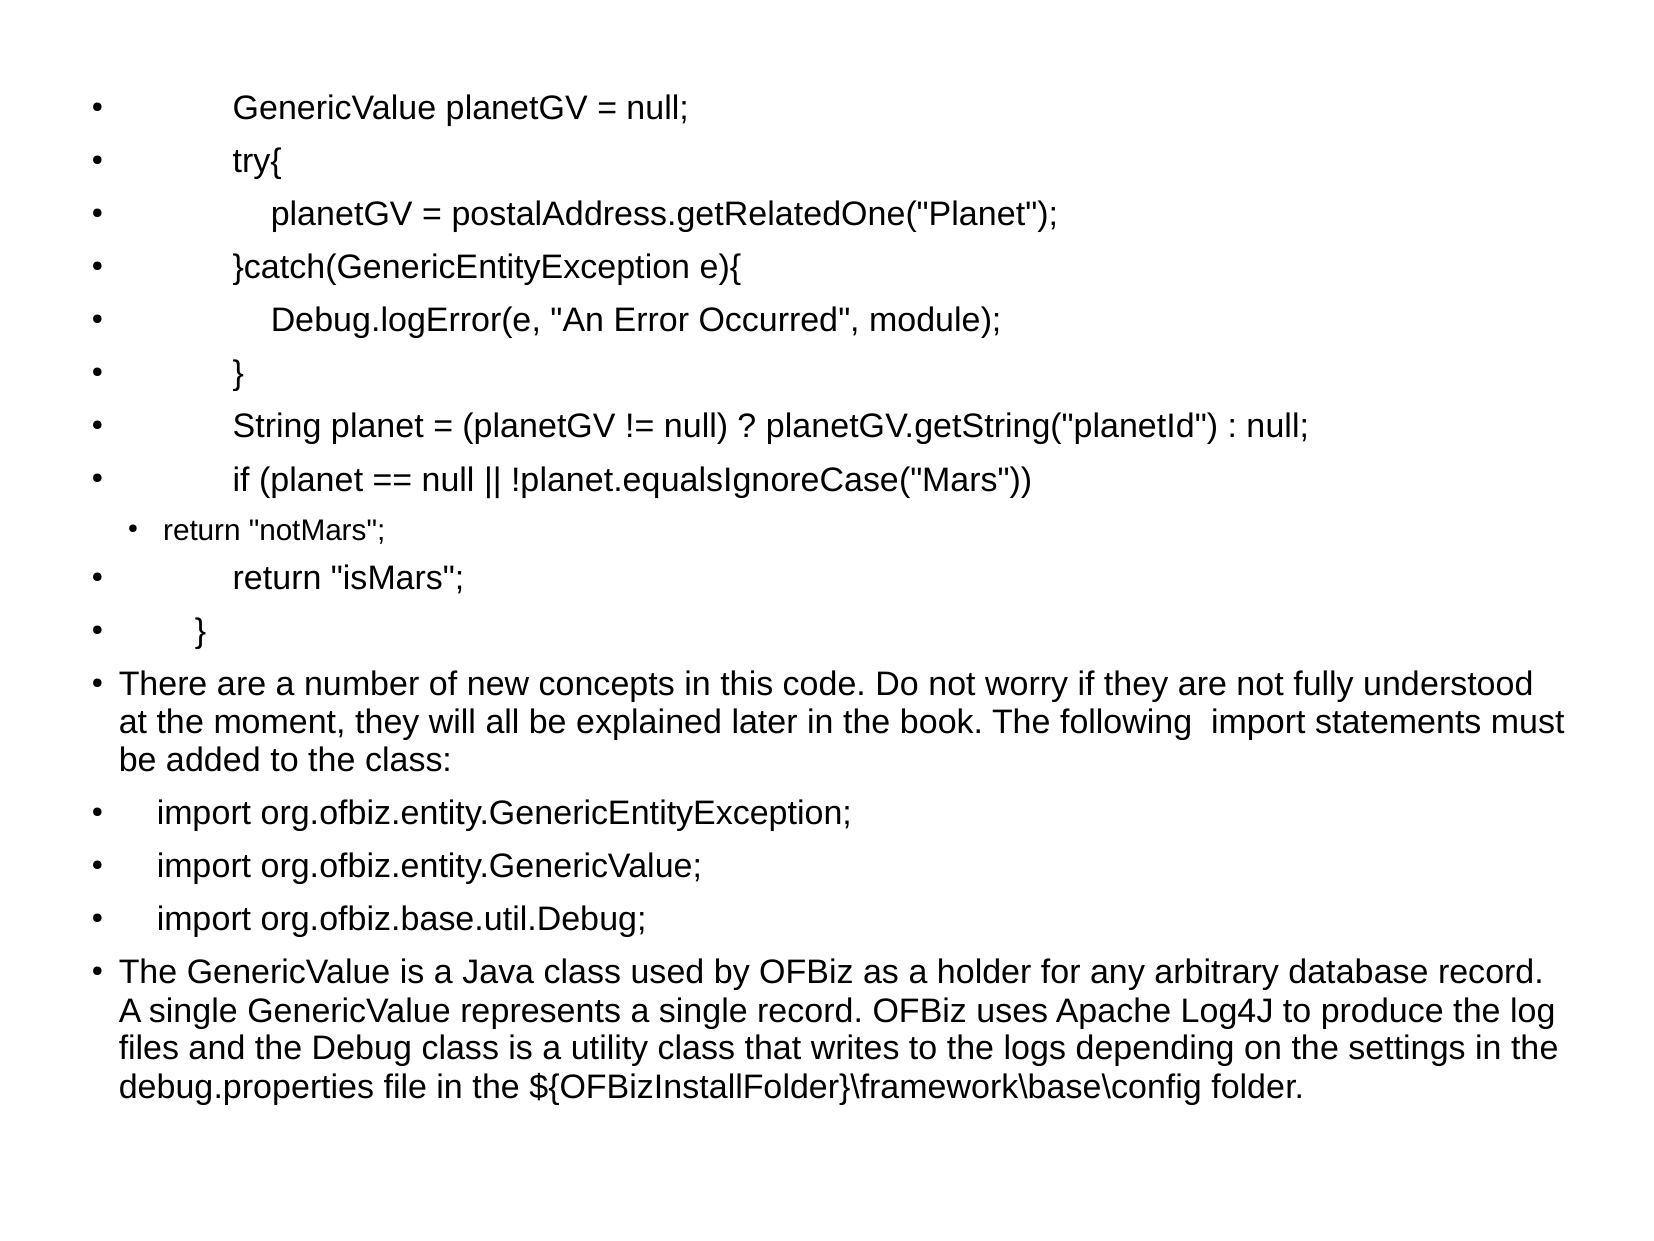

#
 GenericValue planetGV = null;
 try{
 planetGV = postalAddress.getRelatedOne("Planet");
 }catch(GenericEntityException e){
 Debug.logError(e, "An Error Occurred", module);
 }
 String planet = (planetGV != null) ? planetGV.getString("planetId") : null;
 if (planet == null || !planet.equalsIgnoreCase("Mars"))
 return "notMars";
 return "isMars";
 }
There are a number of new concepts in this code. Do not worry if they are not fully understood at the moment, they will all be explained later in the book. The following import statements must be added to the class:
 import org.ofbiz.entity.GenericEntityException;
 import org.ofbiz.entity.GenericValue;
 import org.ofbiz.base.util.Debug;
The GenericValue is a Java class used by OFBiz as a holder for any arbitrary database record. A single GenericValue represents a single record. OFBiz uses Apache Log4J to produce the log files and the Debug class is a utility class that writes to the logs depending on the settings in the debug.properties file in the ${OFBizInstallFolder}\framework\base\config folder.